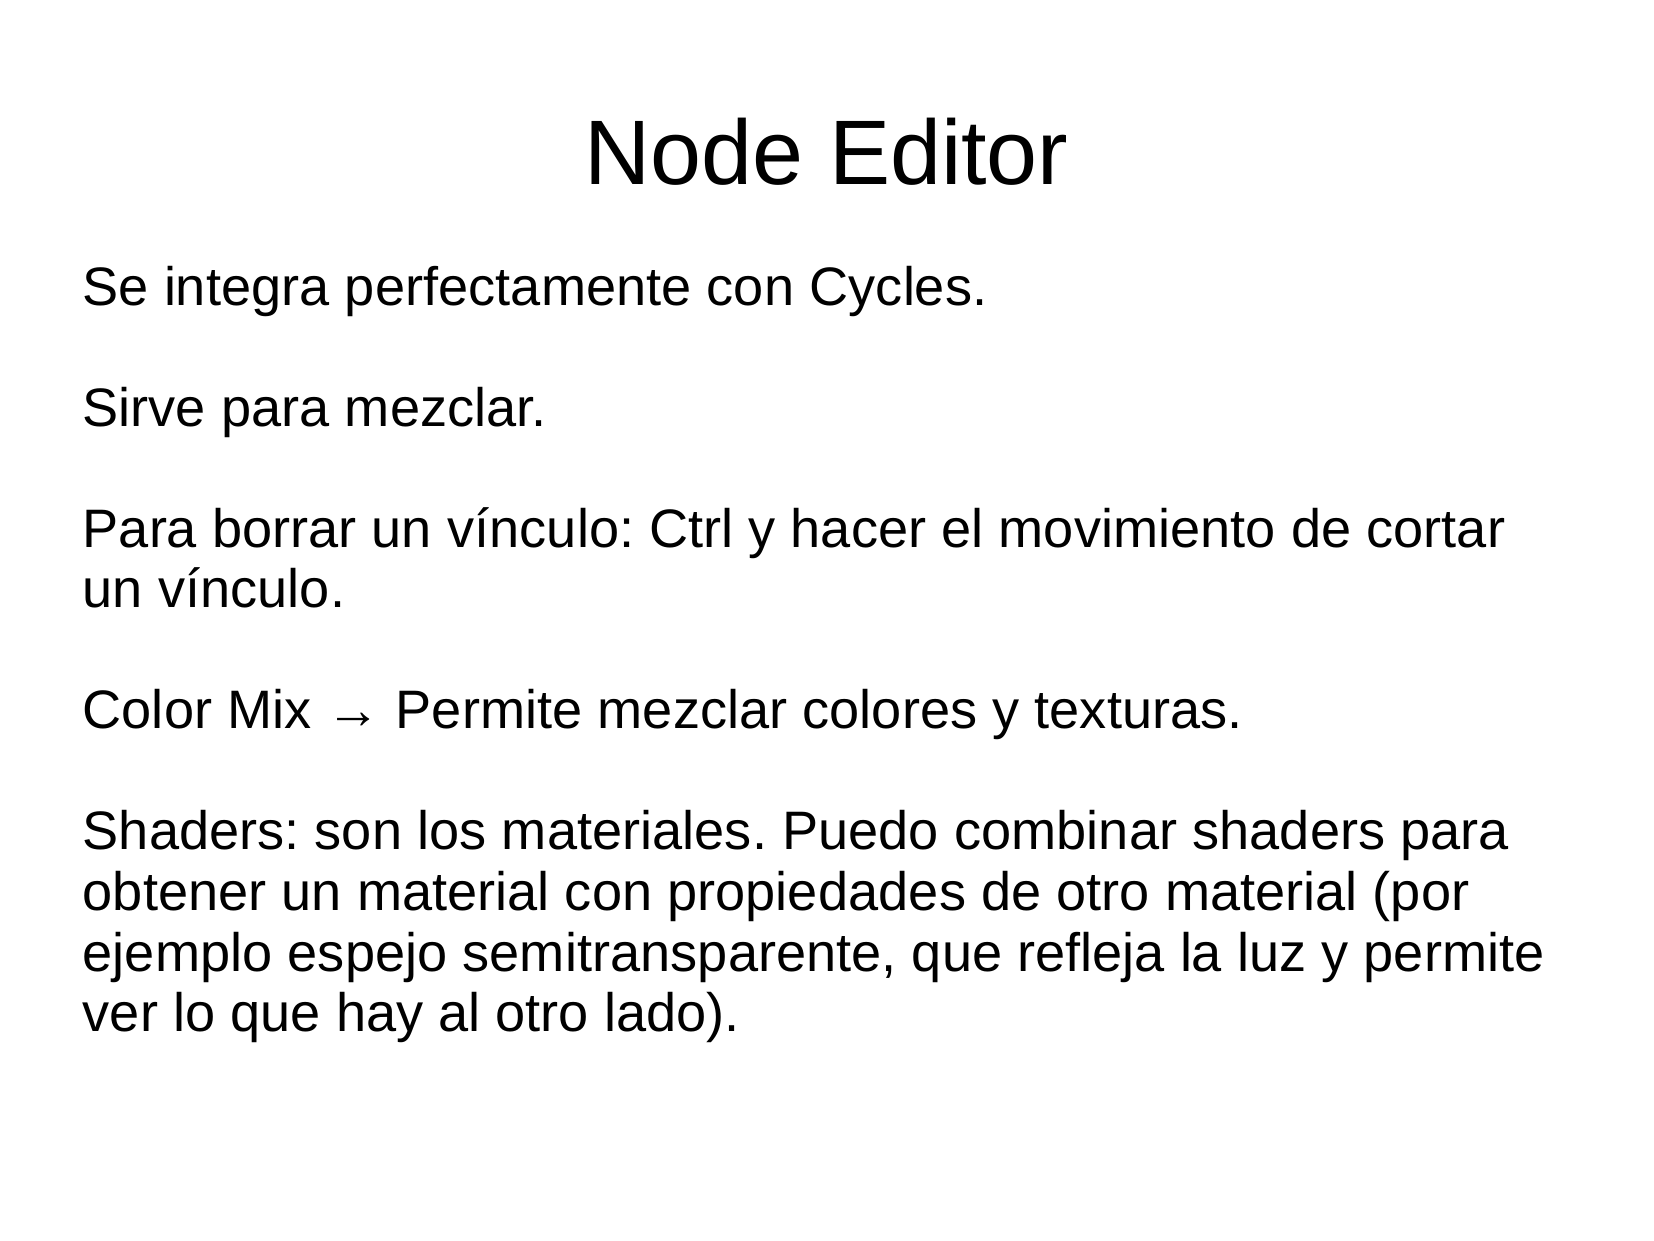

# Node Editor
Se integra perfectamente con Cycles.
Sirve para mezclar.
Para borrar un vínculo: Ctrl y hacer el movimiento de cortar un vínculo.
Color Mix → Permite mezclar colores y texturas.
Shaders: son los materiales. Puedo combinar shaders para obtener un material con propiedades de otro material (por ejemplo espejo semitransparente, que refleja la luz y permite ver lo que hay al otro lado).